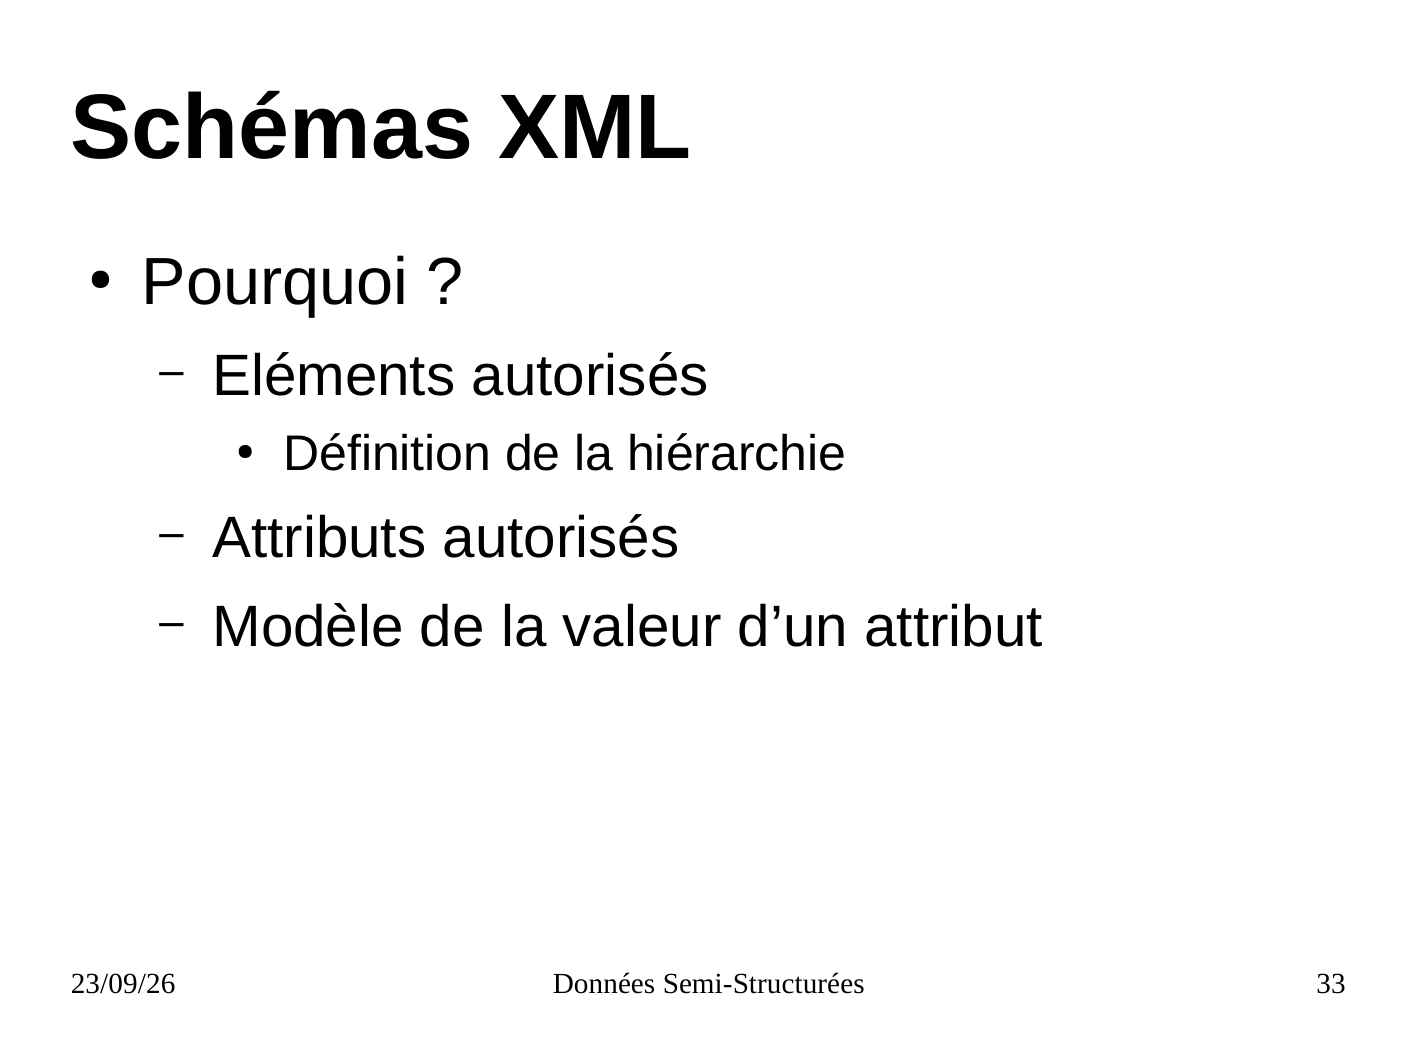

# Schémas XML
Pourquoi ?
Eléments autorisés
Définition de la hiérarchie
Attributs autorisés
Modèle de la valeur d’un attribut
Données Semi-Structurées
33